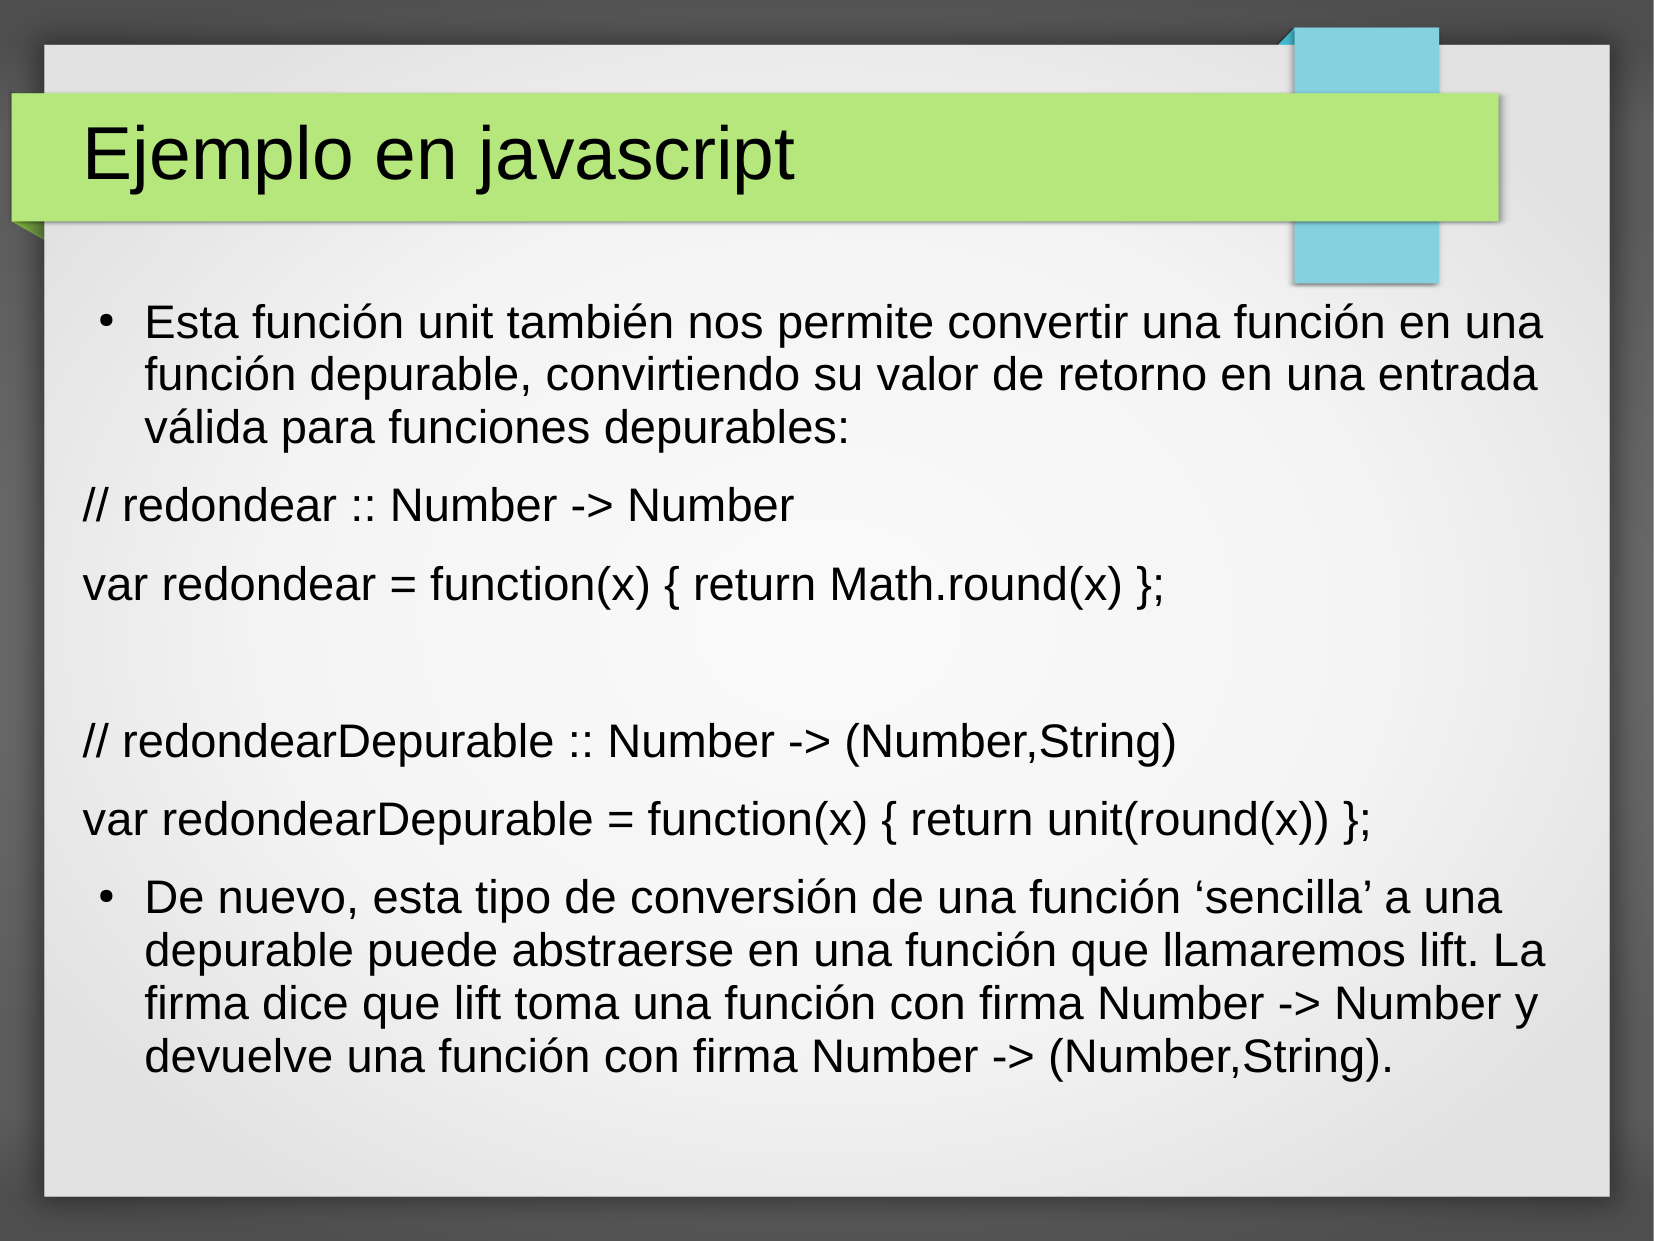

# Ejemplo en javascript
Esta función unit también nos permite convertir una función en una función depurable, convirtiendo su valor de retorno en una entrada válida para funciones depurables:
// redondear :: Number -> Number
var redondear = function(x) { return Math.round(x) };
// redondearDepurable :: Number -> (Number,String)
var redondearDepurable = function(x) { return unit(round(x)) };
De nuevo, esta tipo de conversión de una función ‘sencilla’ a una depurable puede abstraerse en una función que llamaremos lift. La firma dice que lift toma una función con firma Number -> Number y devuelve una función con firma Number -> (Number,String).